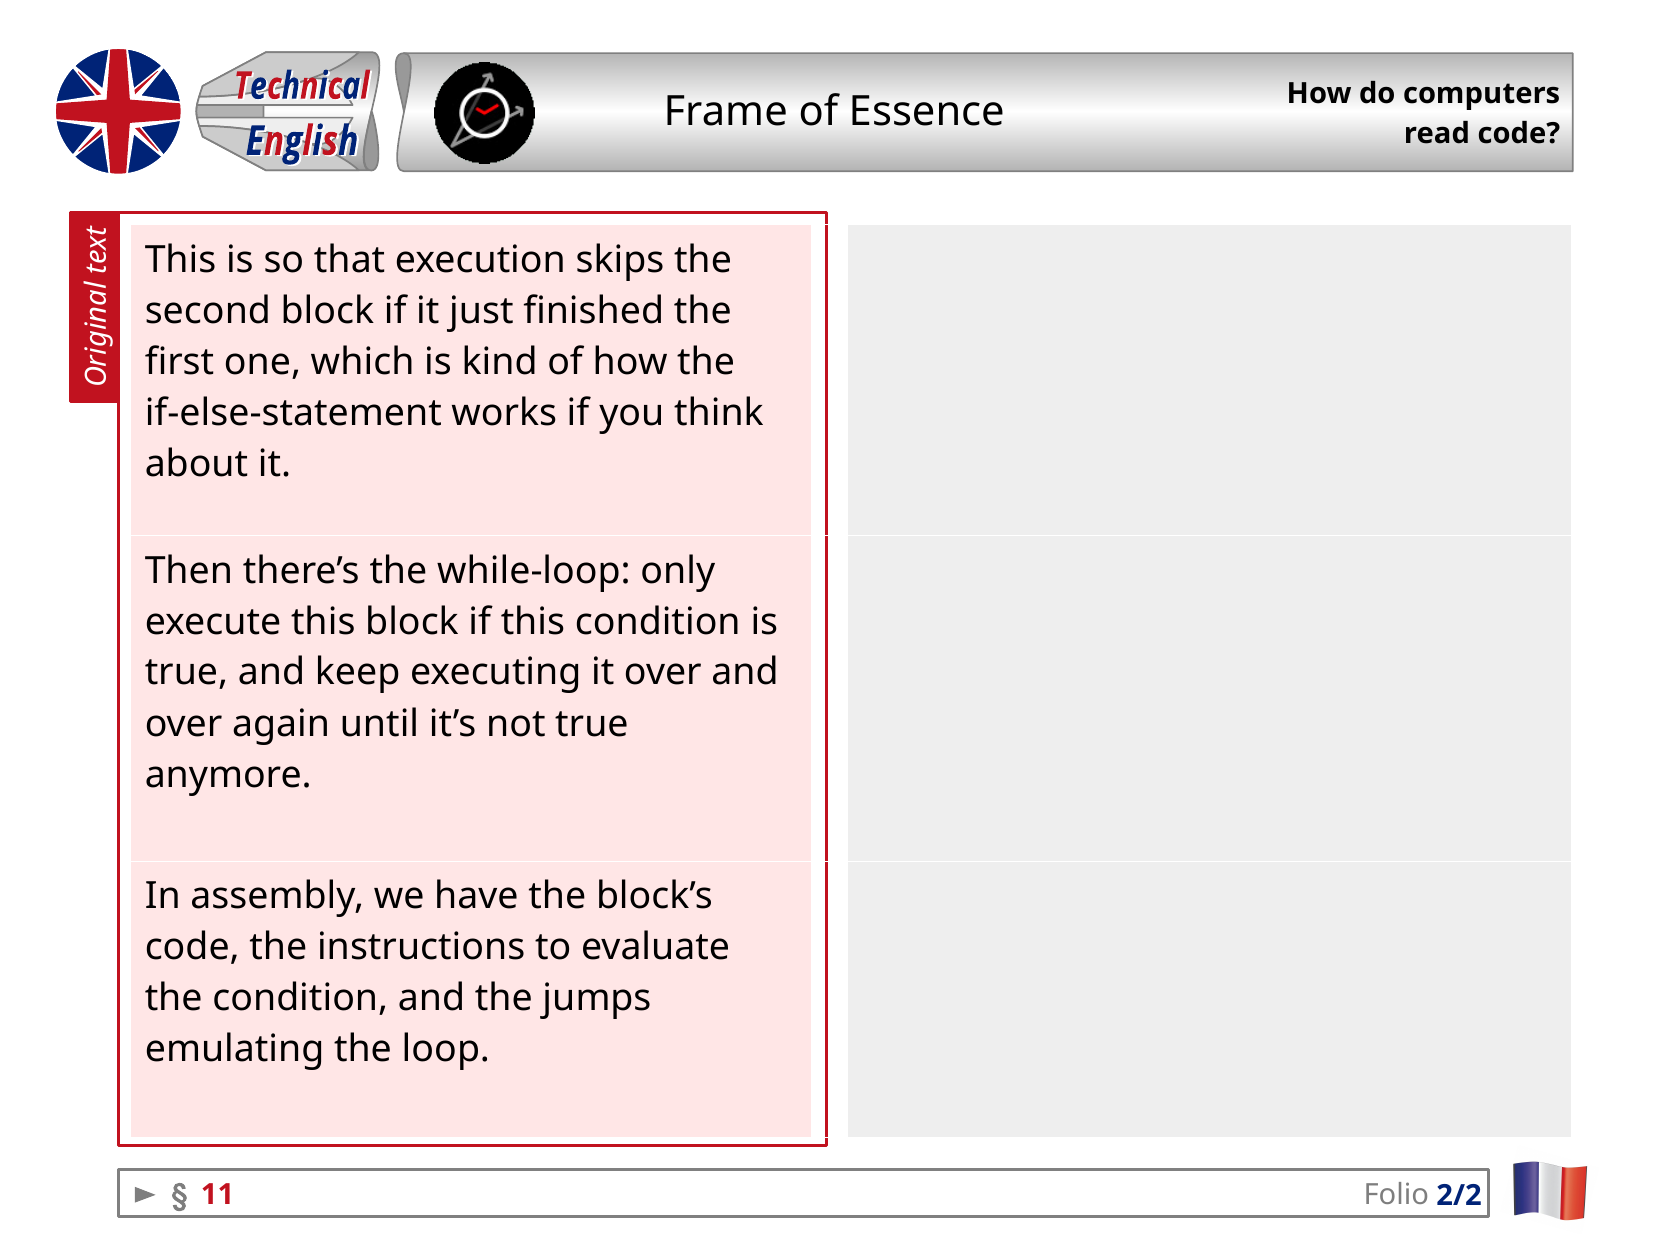

#
| This is so that execution skips the second block if it just finished the first one, which is kind of how the if‑else‑statement works if you think about it. | | |
| --- | --- | --- |
| Then there’s the while‑loop: only execute this block if this condition is true, and keep executing it over and over again until it’s not true anymore. | | |
| In assembly, we have the block’s code, the instructions to evaluate the condition, and the jumps emulating the loop. | | |
11
2/2